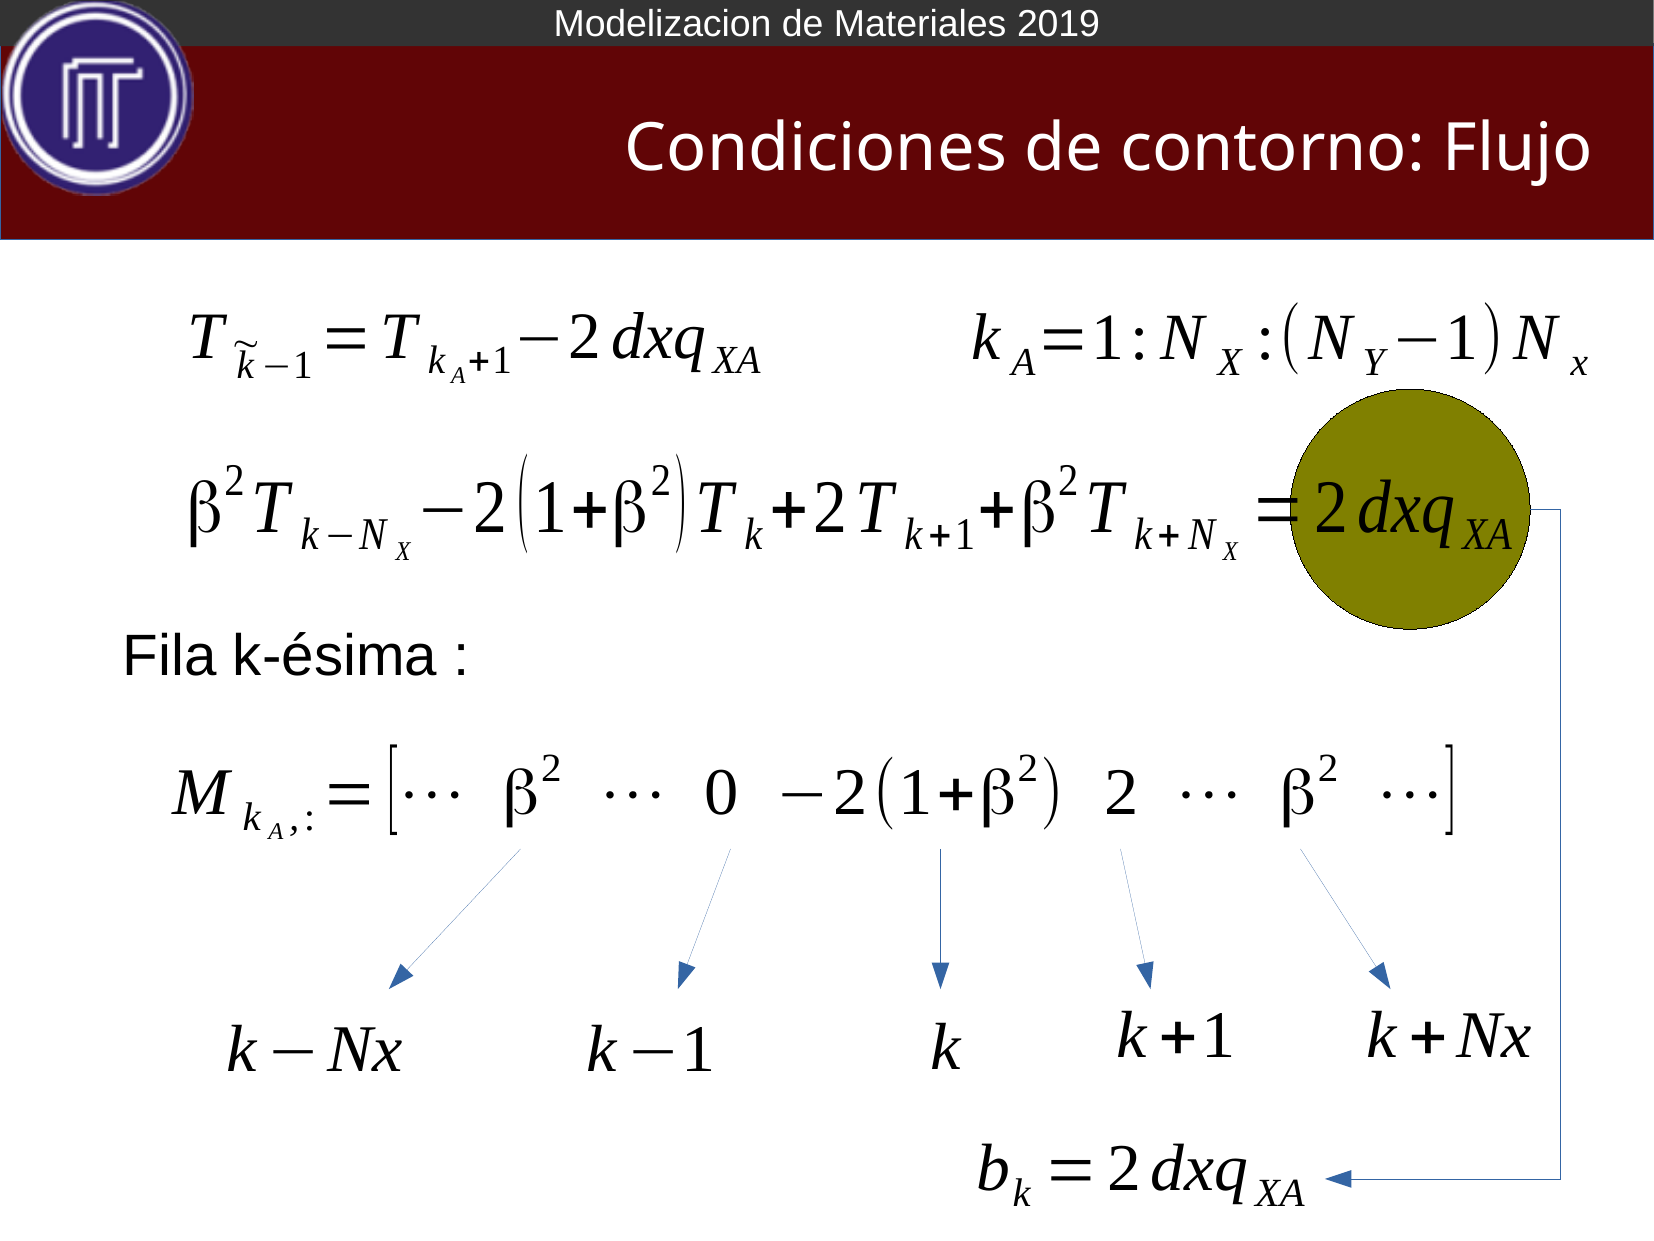

# Condiciones de contorno: Flujo
Fila k-ésima :